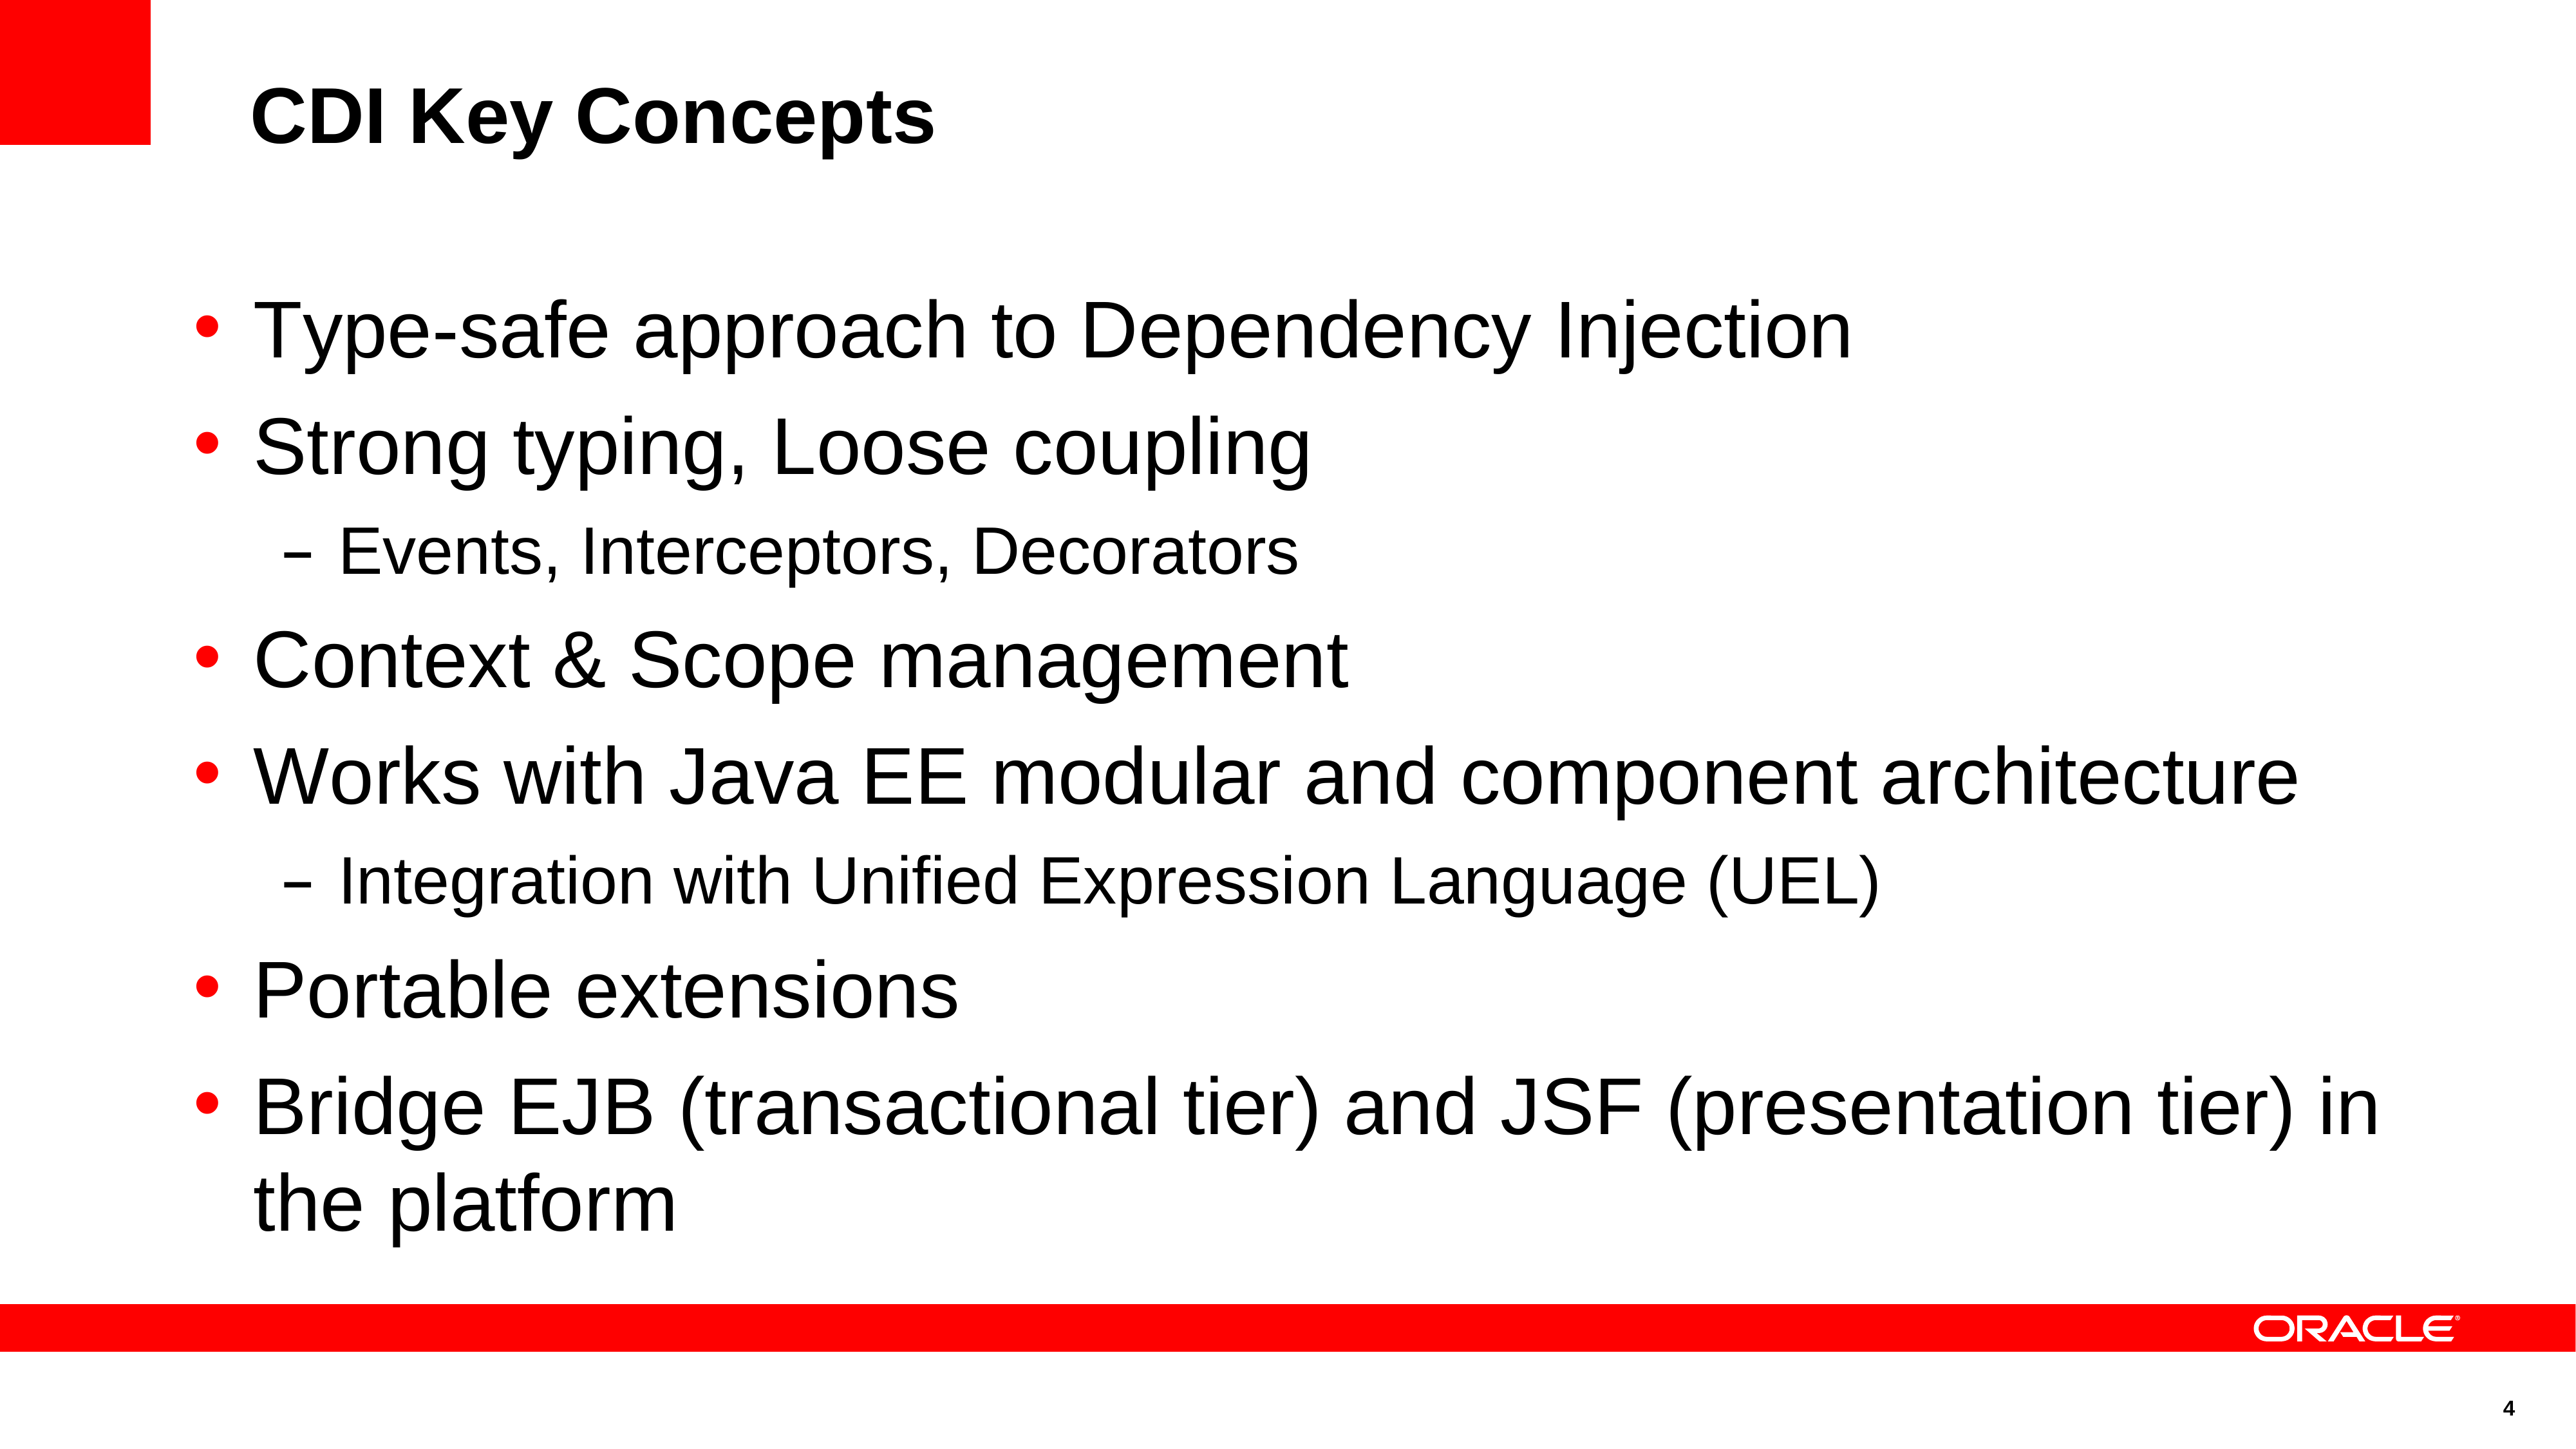

# CDI Key Concepts
Type-safe approach to Dependency Injection
Strong typing, Loose coupling
Events, Interceptors, Decorators
Context & Scope management
Works with Java EE modular and component architecture
Integration with Unified Expression Language (UEL)
Portable extensions
Bridge EJB (transactional tier) and JSF (presentation tier) in the platform